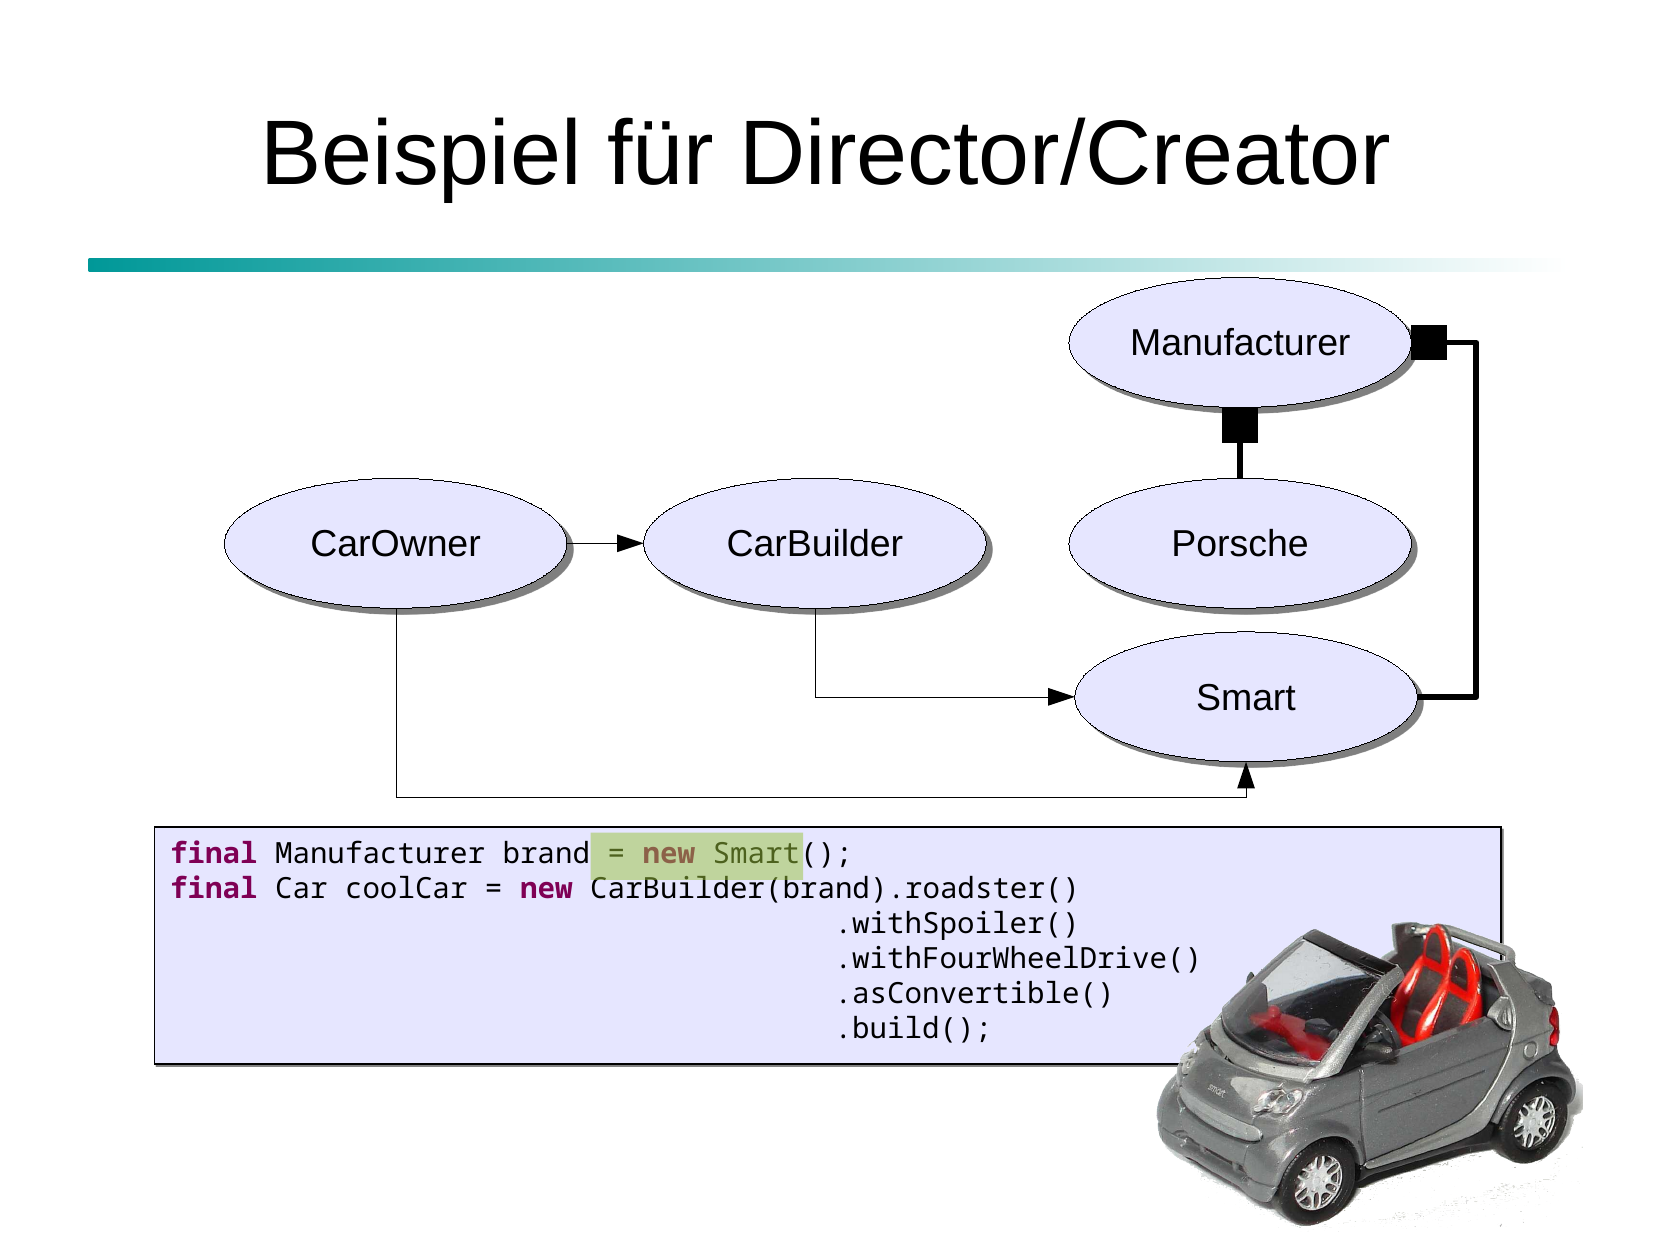

# Beispiel für Director/Creator
Manufacturer
CarOwner
CarBuilder
Porsche
Smart
final Manufacturer brand = new Smart();
final Car coolCar = new CarBuilder(brand).roadster()
	 								.withSpoiler()
									.withFourWheelDrive()
									.asConvertible()
									.build();